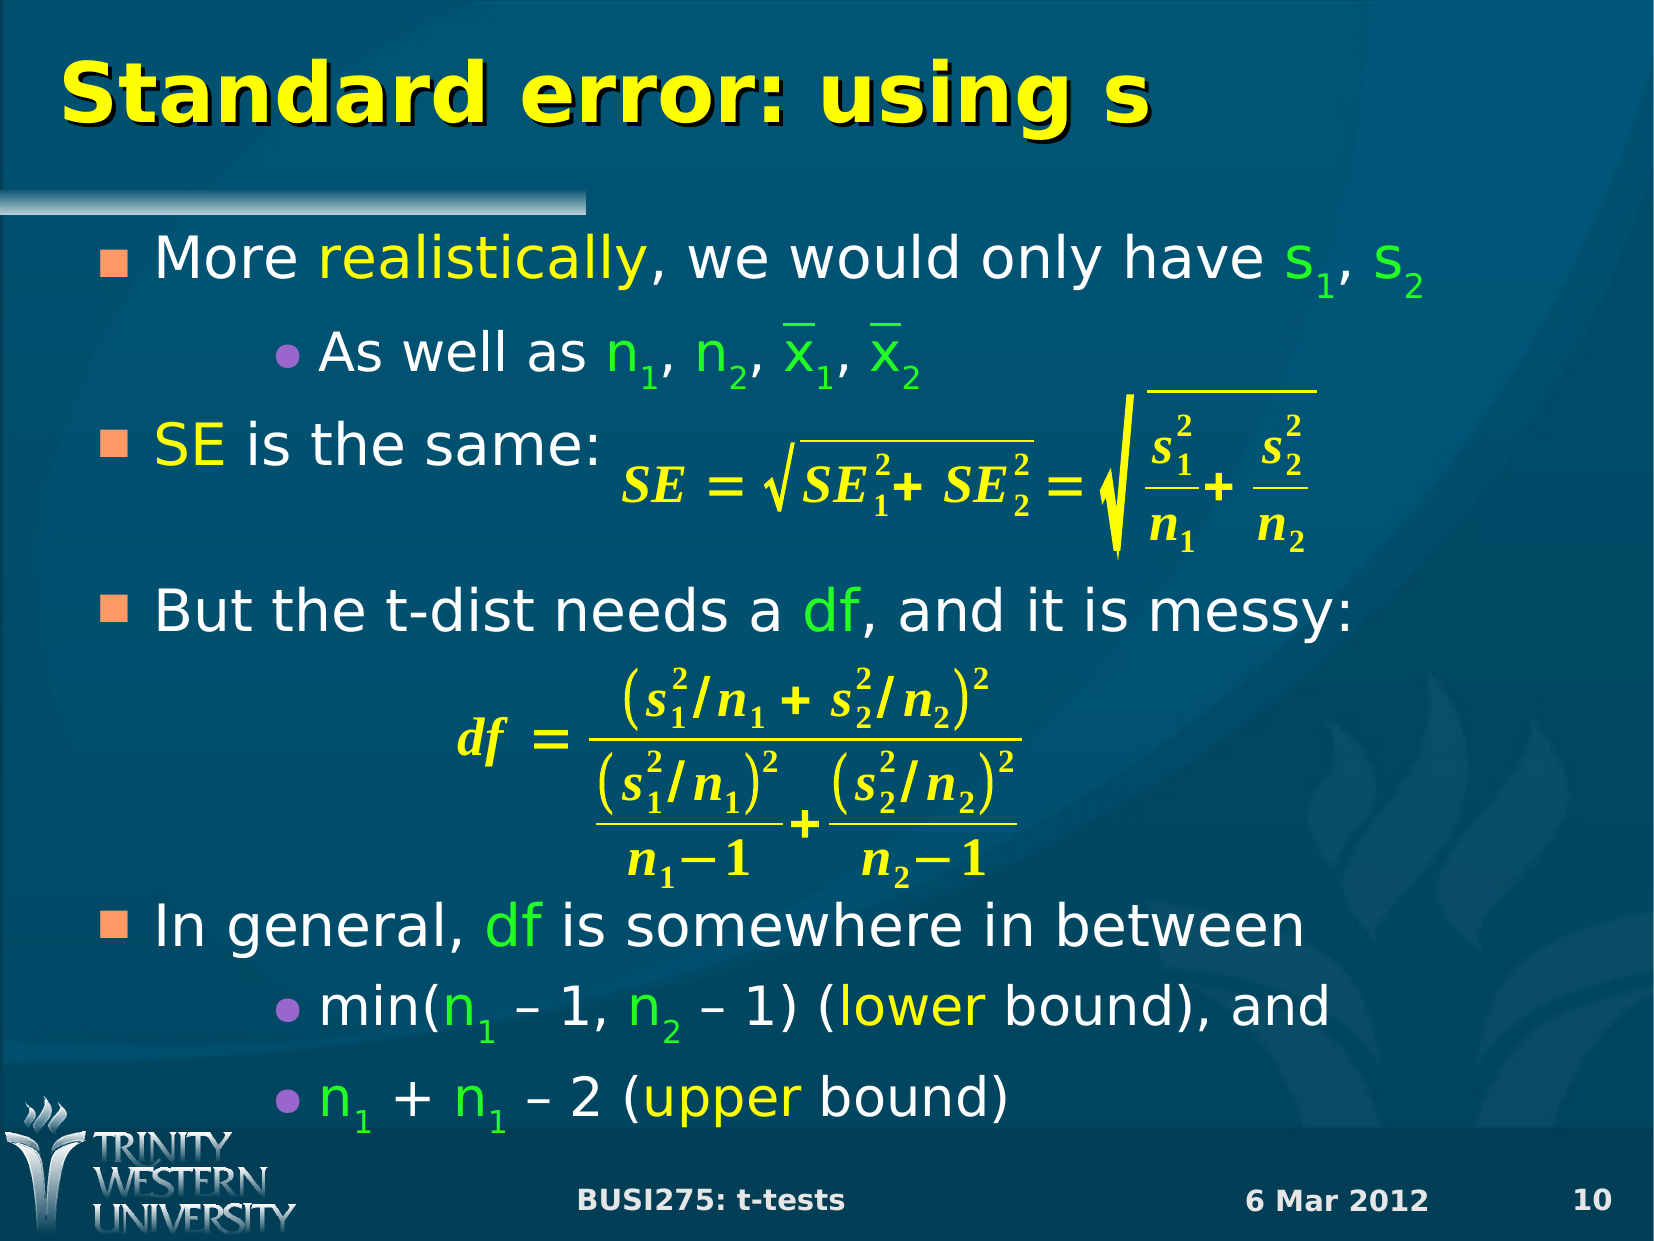

# Standard error: using s
More realistically, we would only have s1, s2
As well as n1, n2, x1, x2
SE is the same:
But the t-dist needs a df, and it is messy:
In general, df is somewhere in between
min(n1 – 1, n2 – 1) (lower bound), and
n1 + n1 – 2 (upper bound)
BUSI275: t-tests
6 Mar 2012
10